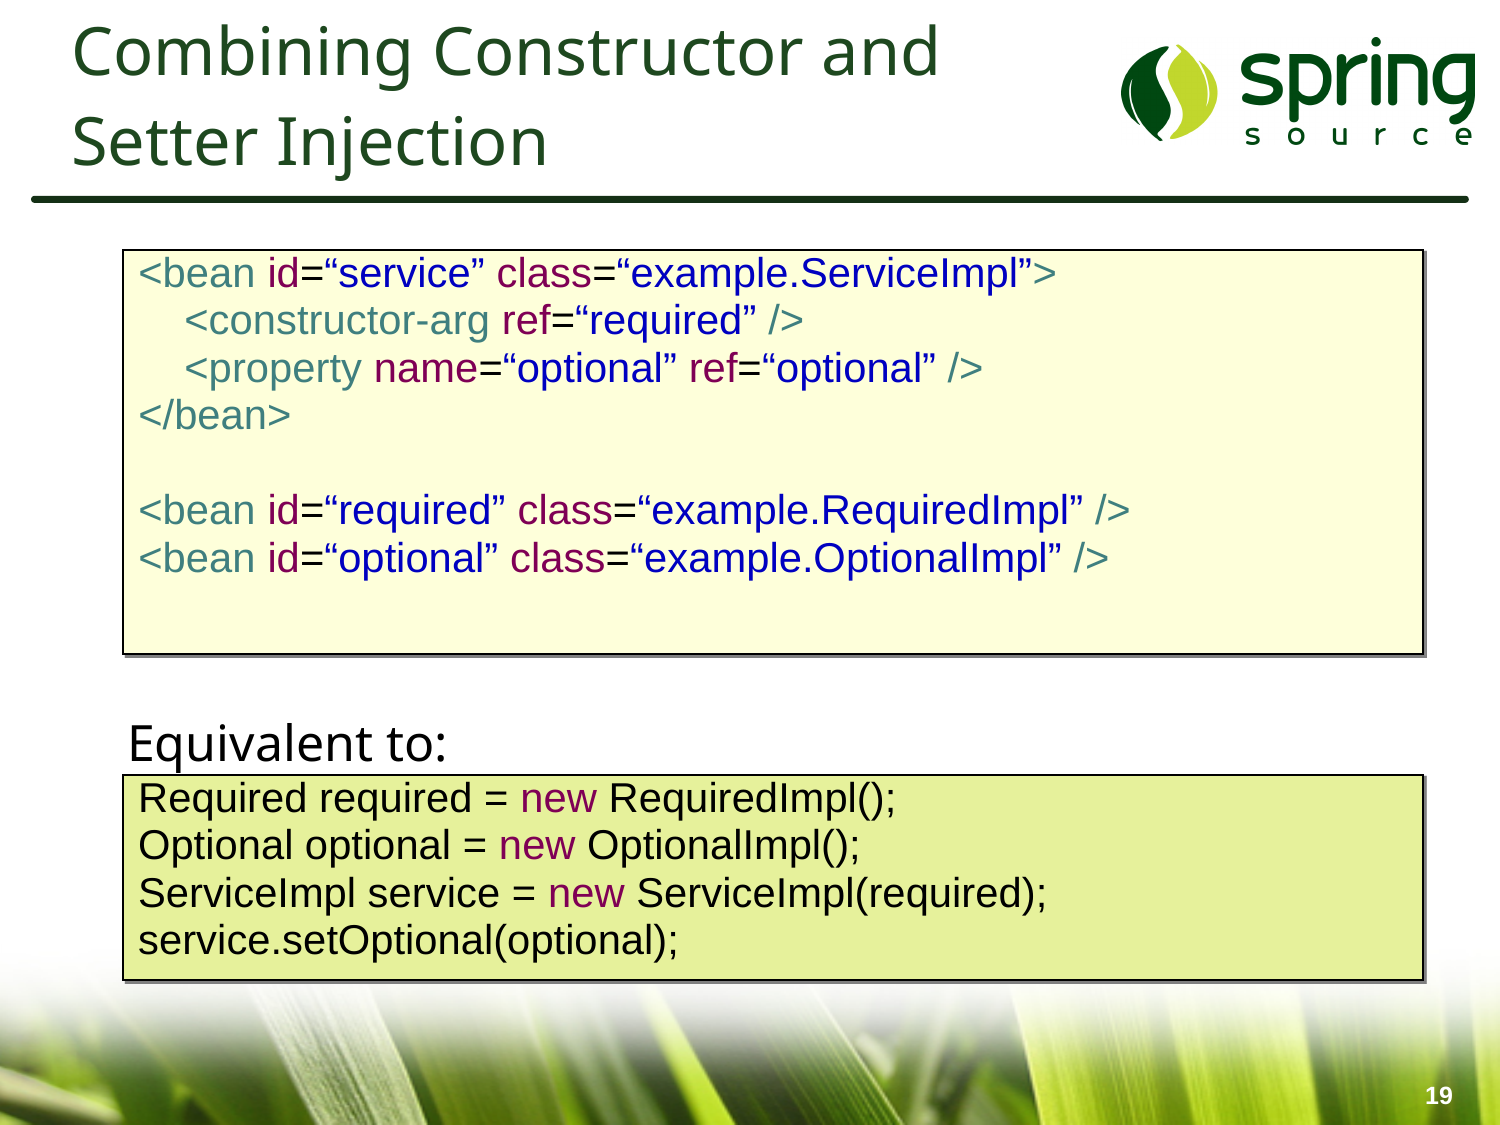

# Combining Constructor and Setter Injection
<bean id=“service” class=“example.ServiceImpl”>
 <constructor-arg ref=“required” />
 <property name=“optional” ref=“optional” />
</bean>
<bean id=“required” class=“example.RequiredImpl” />
<bean id=“optional” class=“example.OptionalImpl” />
Equivalent to:
Required required = new RequiredImpl();
Optional optional = new OptionalImpl();
ServiceImpl service = new ServiceImpl(required);
service.setOptional(optional);